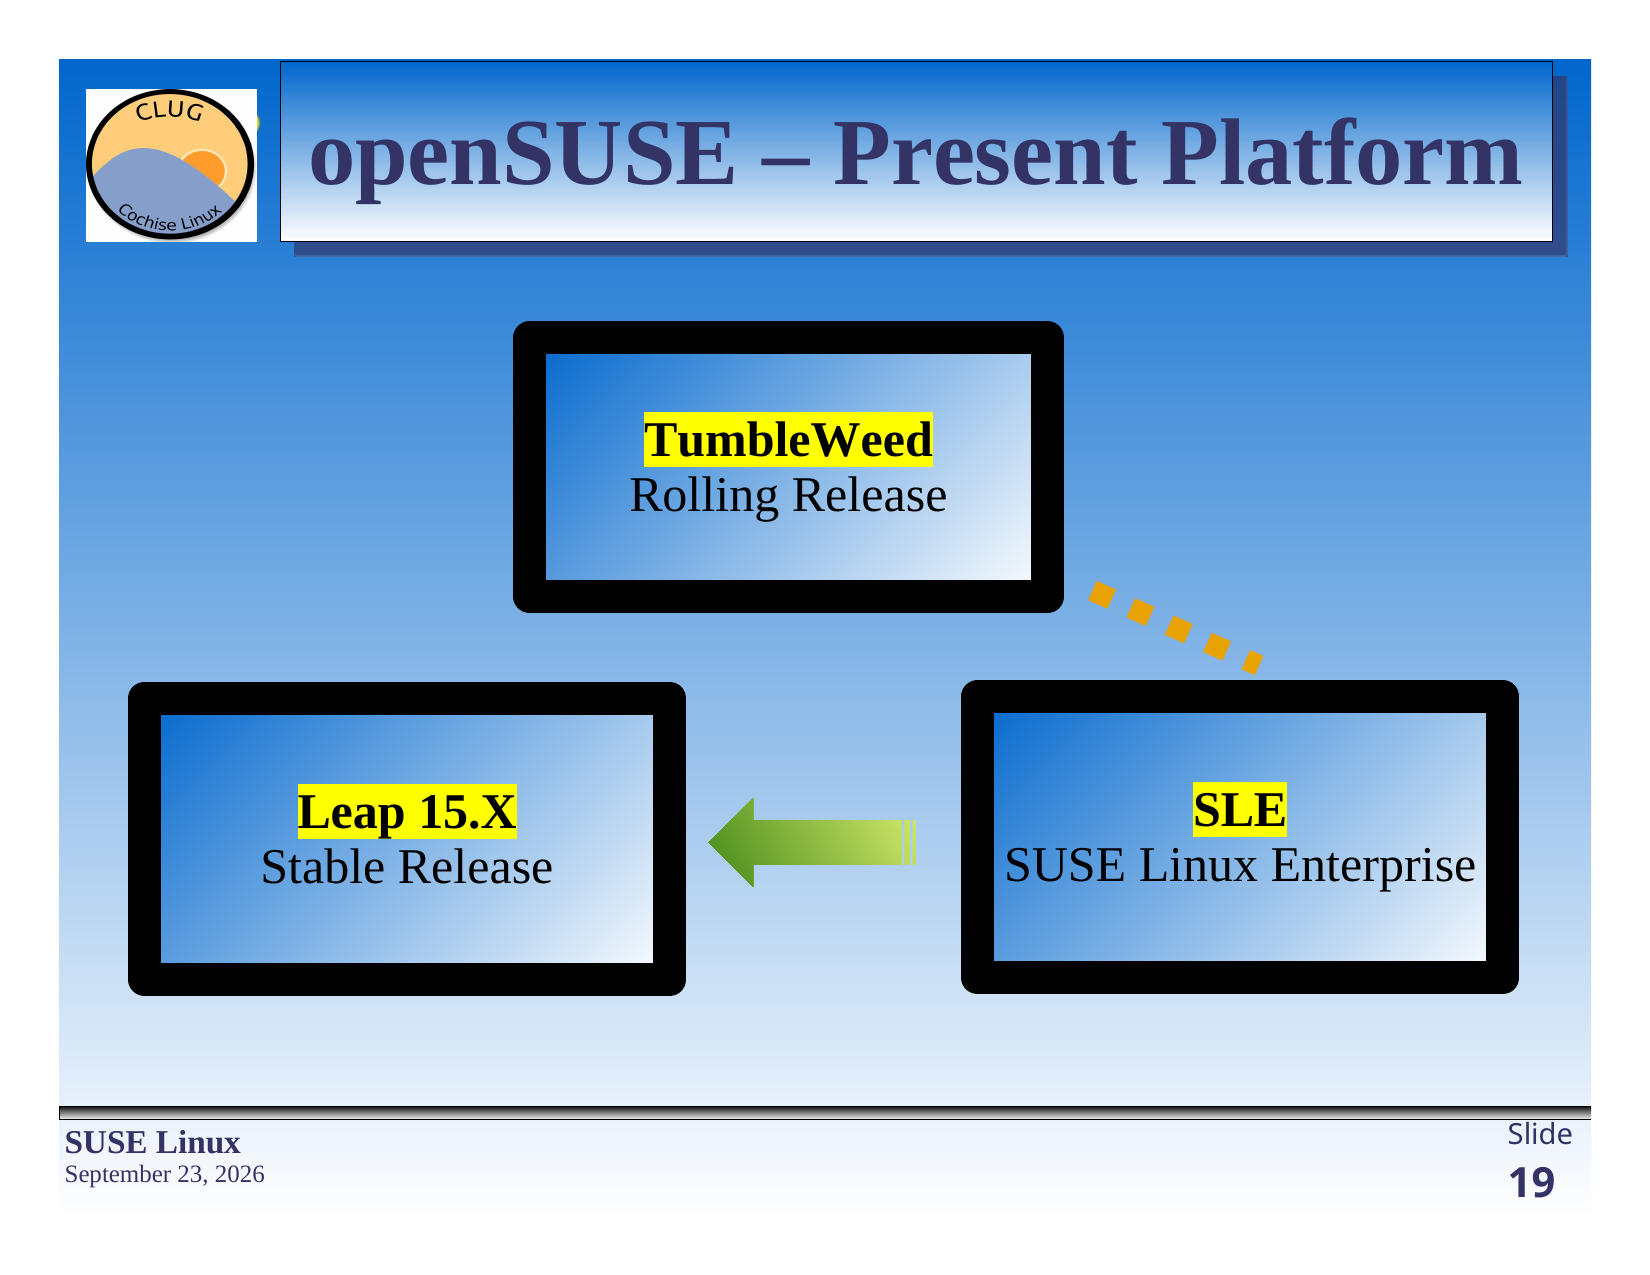

# openSUSE – Present Platform
TumbleWeed
Rolling Release
SLE
SUSE Linux Enterprise
Leap 15.X
Stable Release